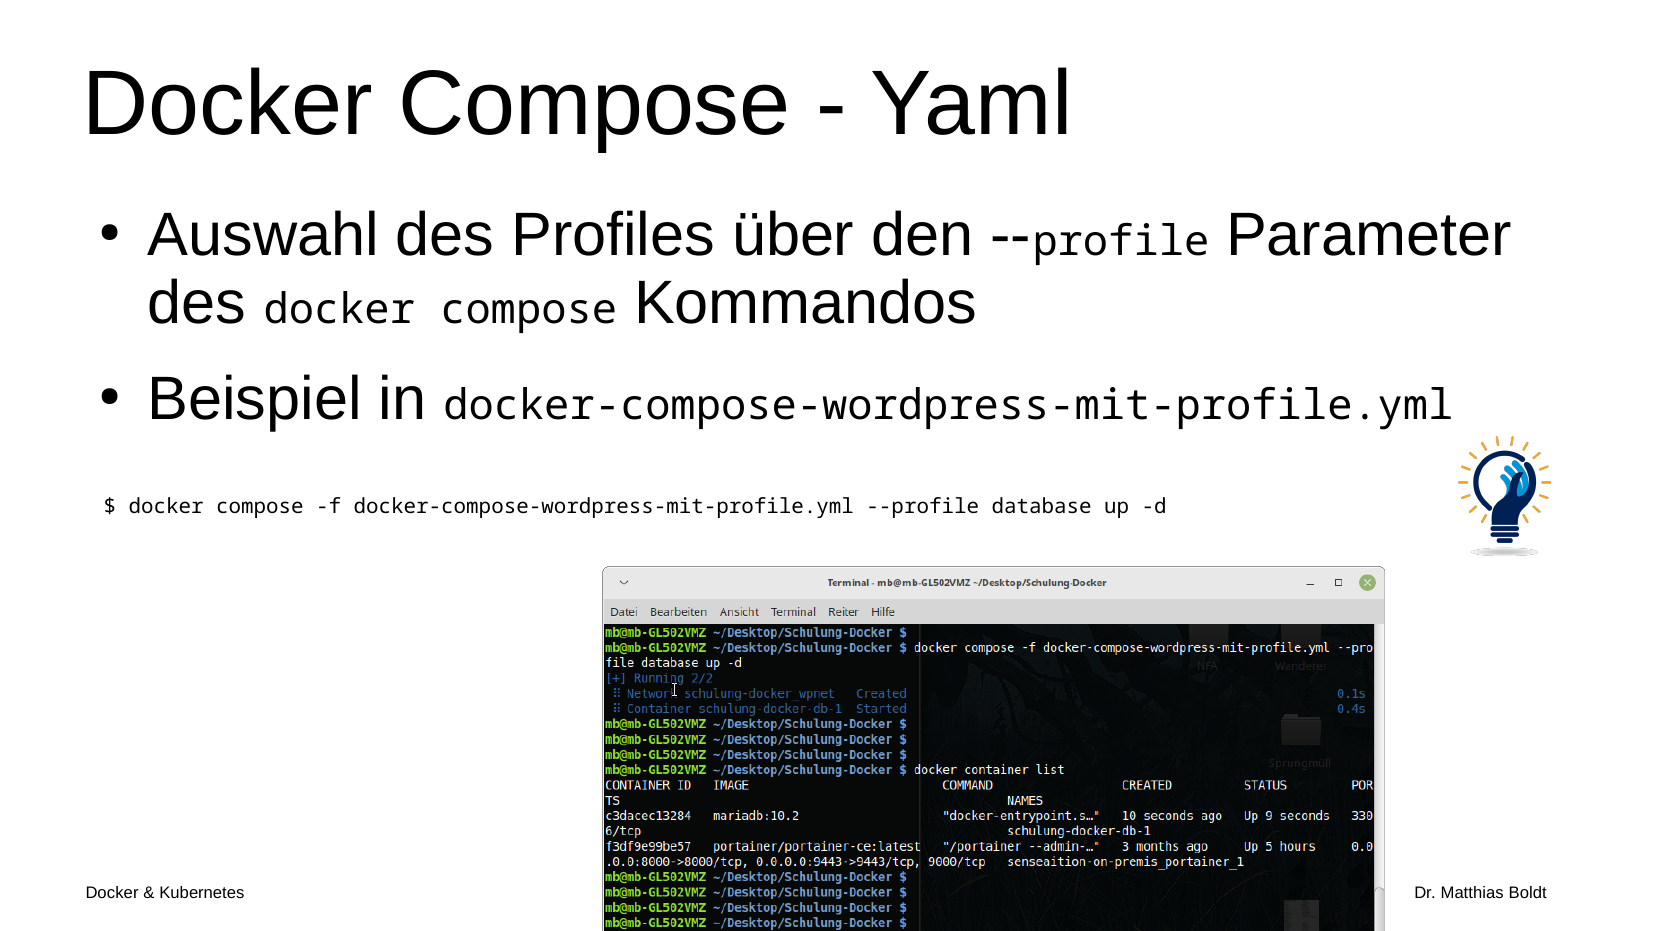

# Docker Compose - Yaml
Auswahl des Profiles über den --profile Parameter des docker compose Kommandos
Beispiel in docker-compose-wordpress-mit-profile.yml
$ docker compose -f docker-compose-wordpress-mit-profile.yml --profile database up -d
Docker & Kubernetes																Dr. Matthias Boldt